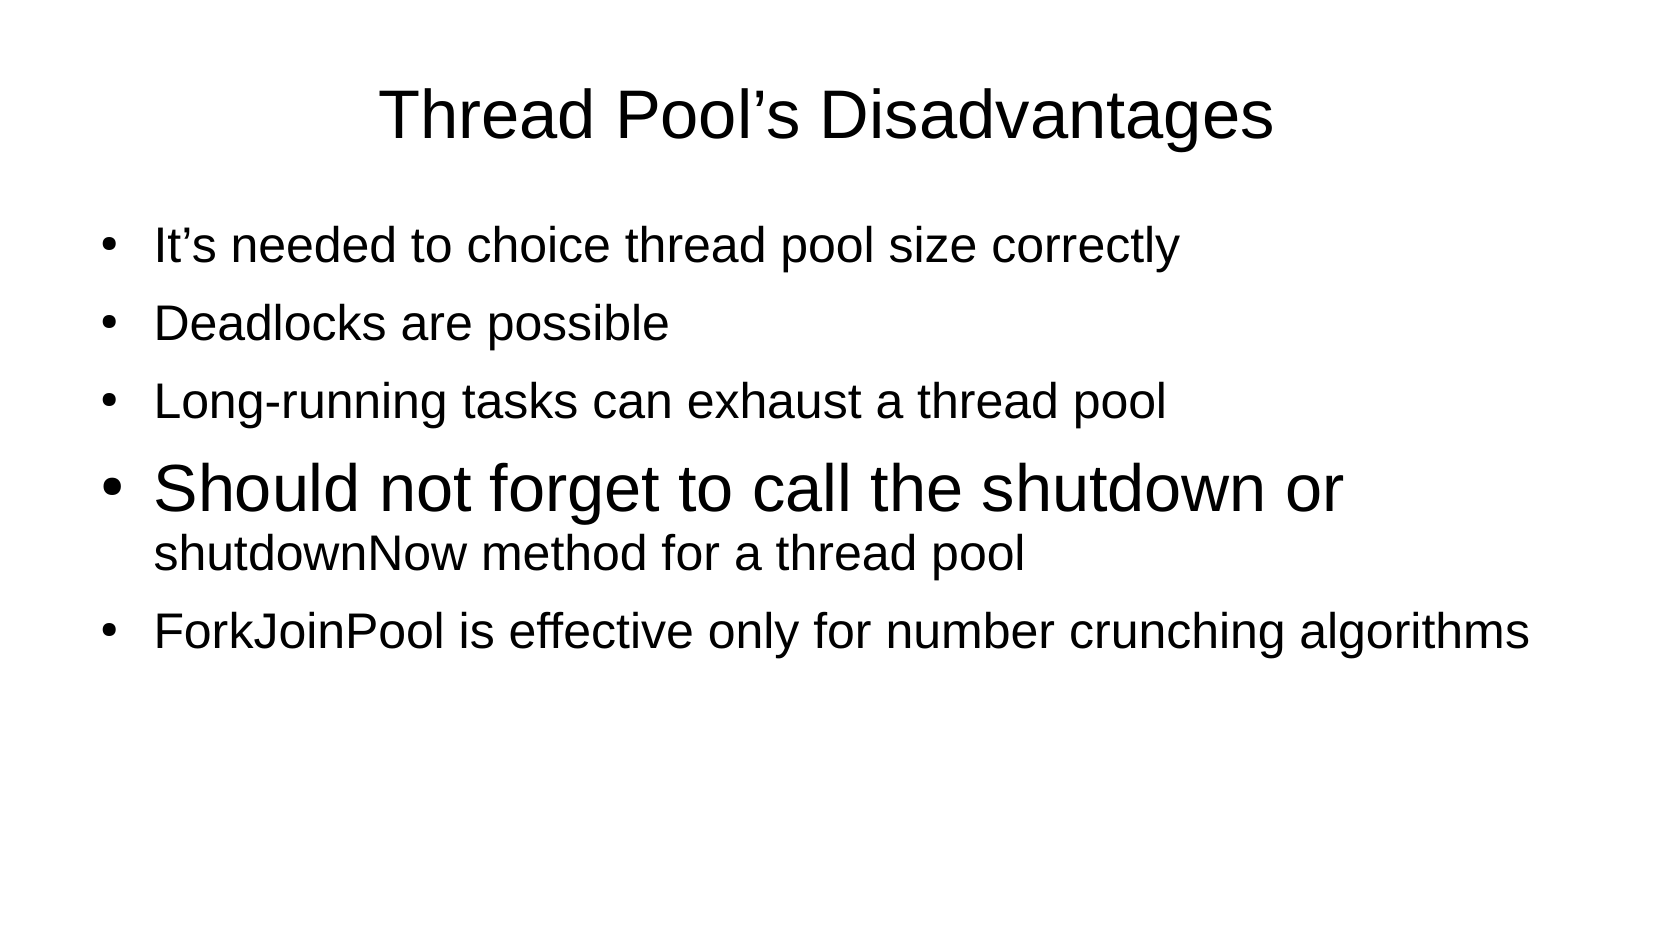

# Thread Pool’s Disadvantages
It’s needed to choice thread pool size correctly
Deadlocks are possible
Long-running tasks can exhaust a thread pool
Should not forget to call the shutdown or shutdownNow method for a thread pool
ForkJoinPool is effective only for number crunching algorithms